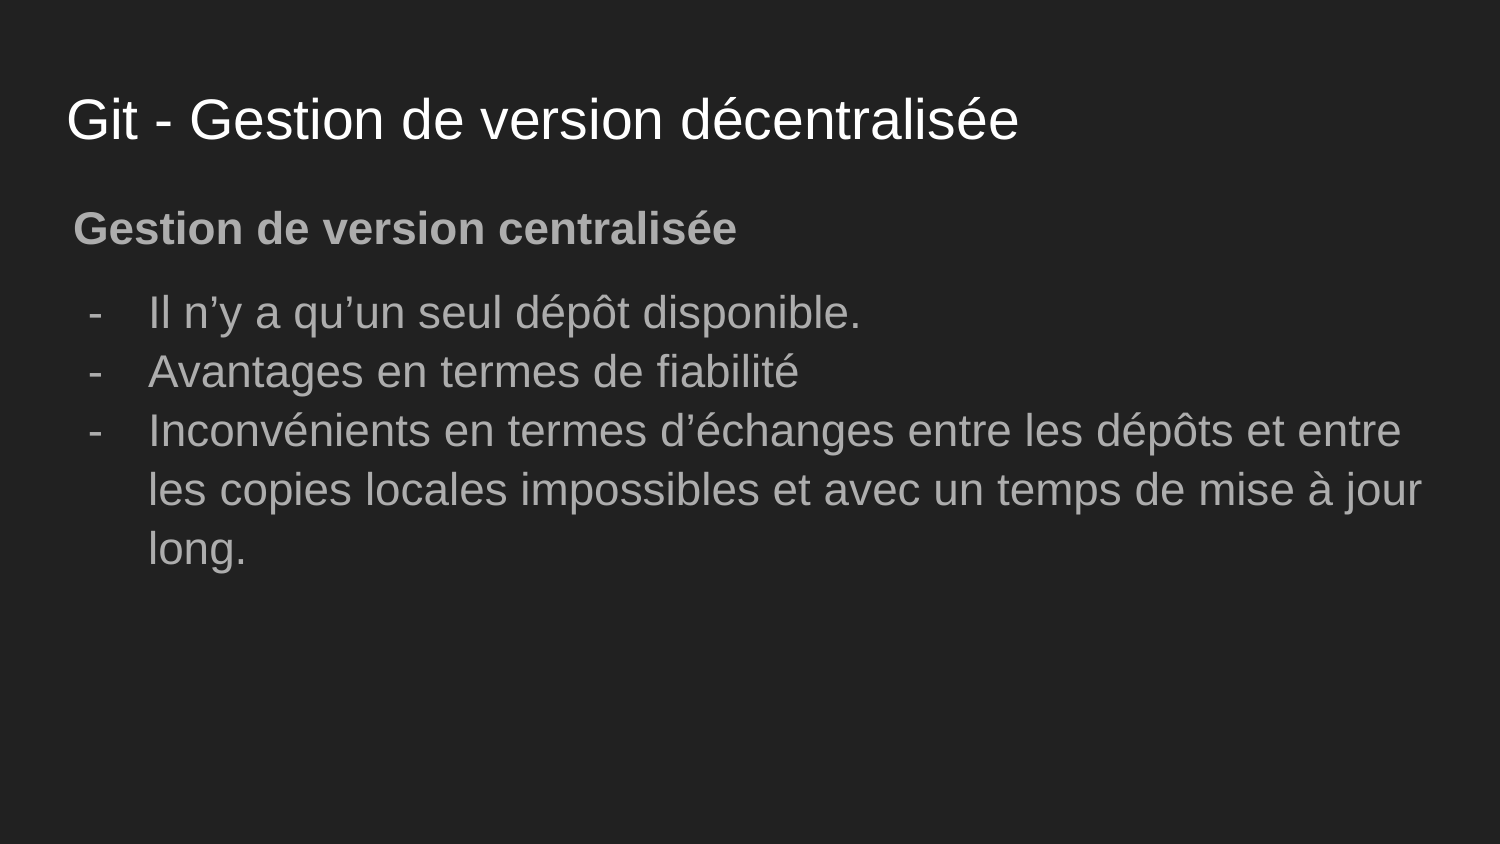

# Git - Gestion de version décentralisée
Gestion de version centralisée
Il n’y a qu’un seul dépôt disponible.
Avantages en termes de fiabilité
Inconvénients en termes d’échanges entre les dépôts et entre les copies locales impossibles et avec un temps de mise à jour long.